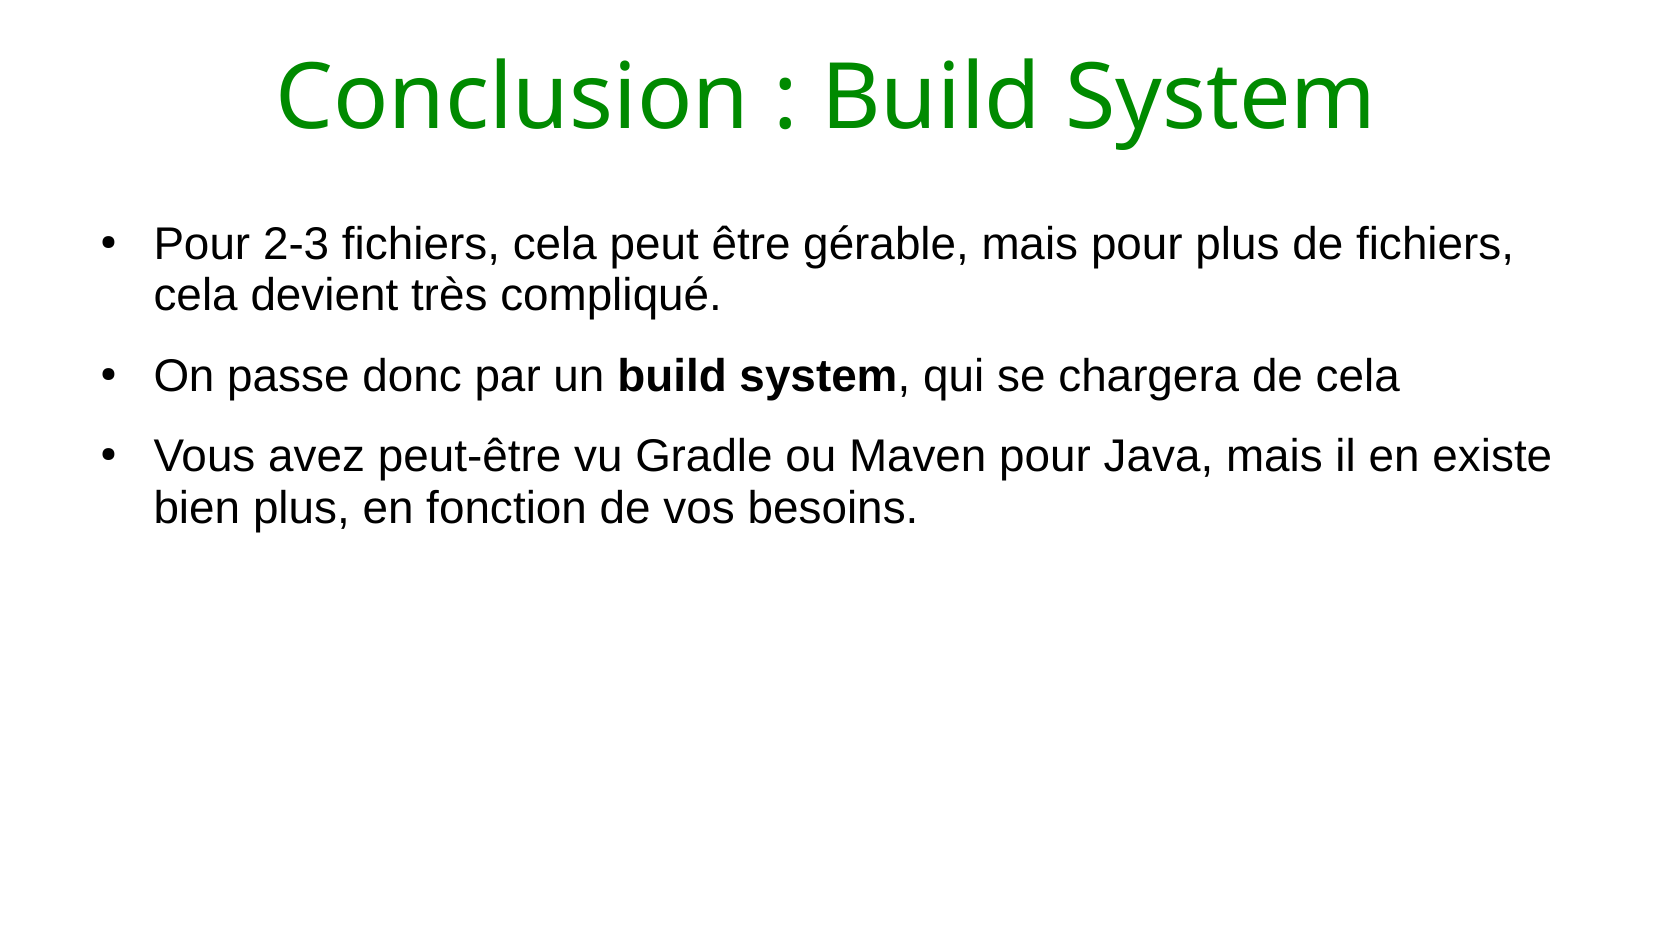

Conclusion : Build System
# Pour 2-3 fichiers, cela peut être gérable, mais pour plus de fichiers, cela devient très compliqué.
On passe donc par un build system, qui se chargera de cela
Vous avez peut-être vu Gradle ou Maven pour Java, mais il en existe bien plus, en fonction de vos besoins.